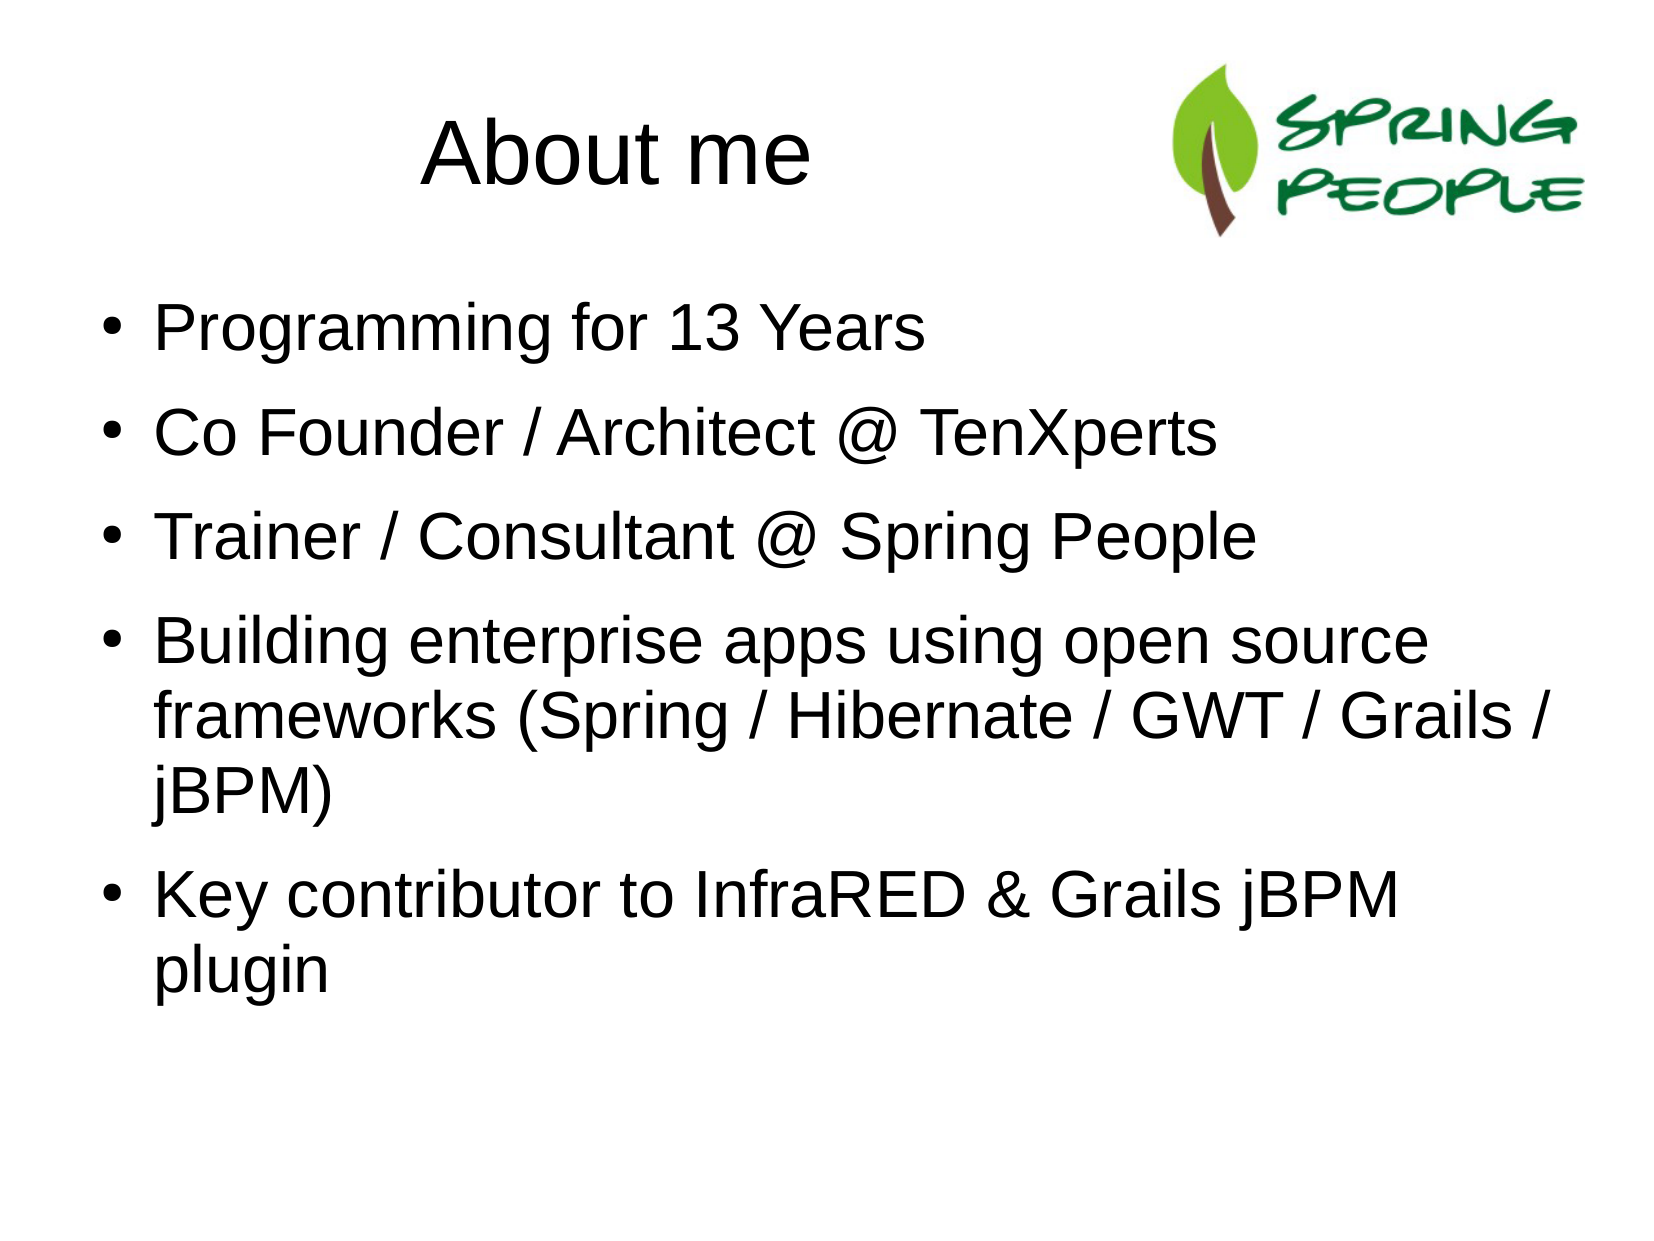

# About me
Programming for 13 Years
Co Founder / Architect @ TenXperts
Trainer / Consultant @ Spring People
Building enterprise apps using open source frameworks (Spring / Hibernate / GWT / Grails / jBPM)
Key contributor to InfraRED & Grails jBPM plugin